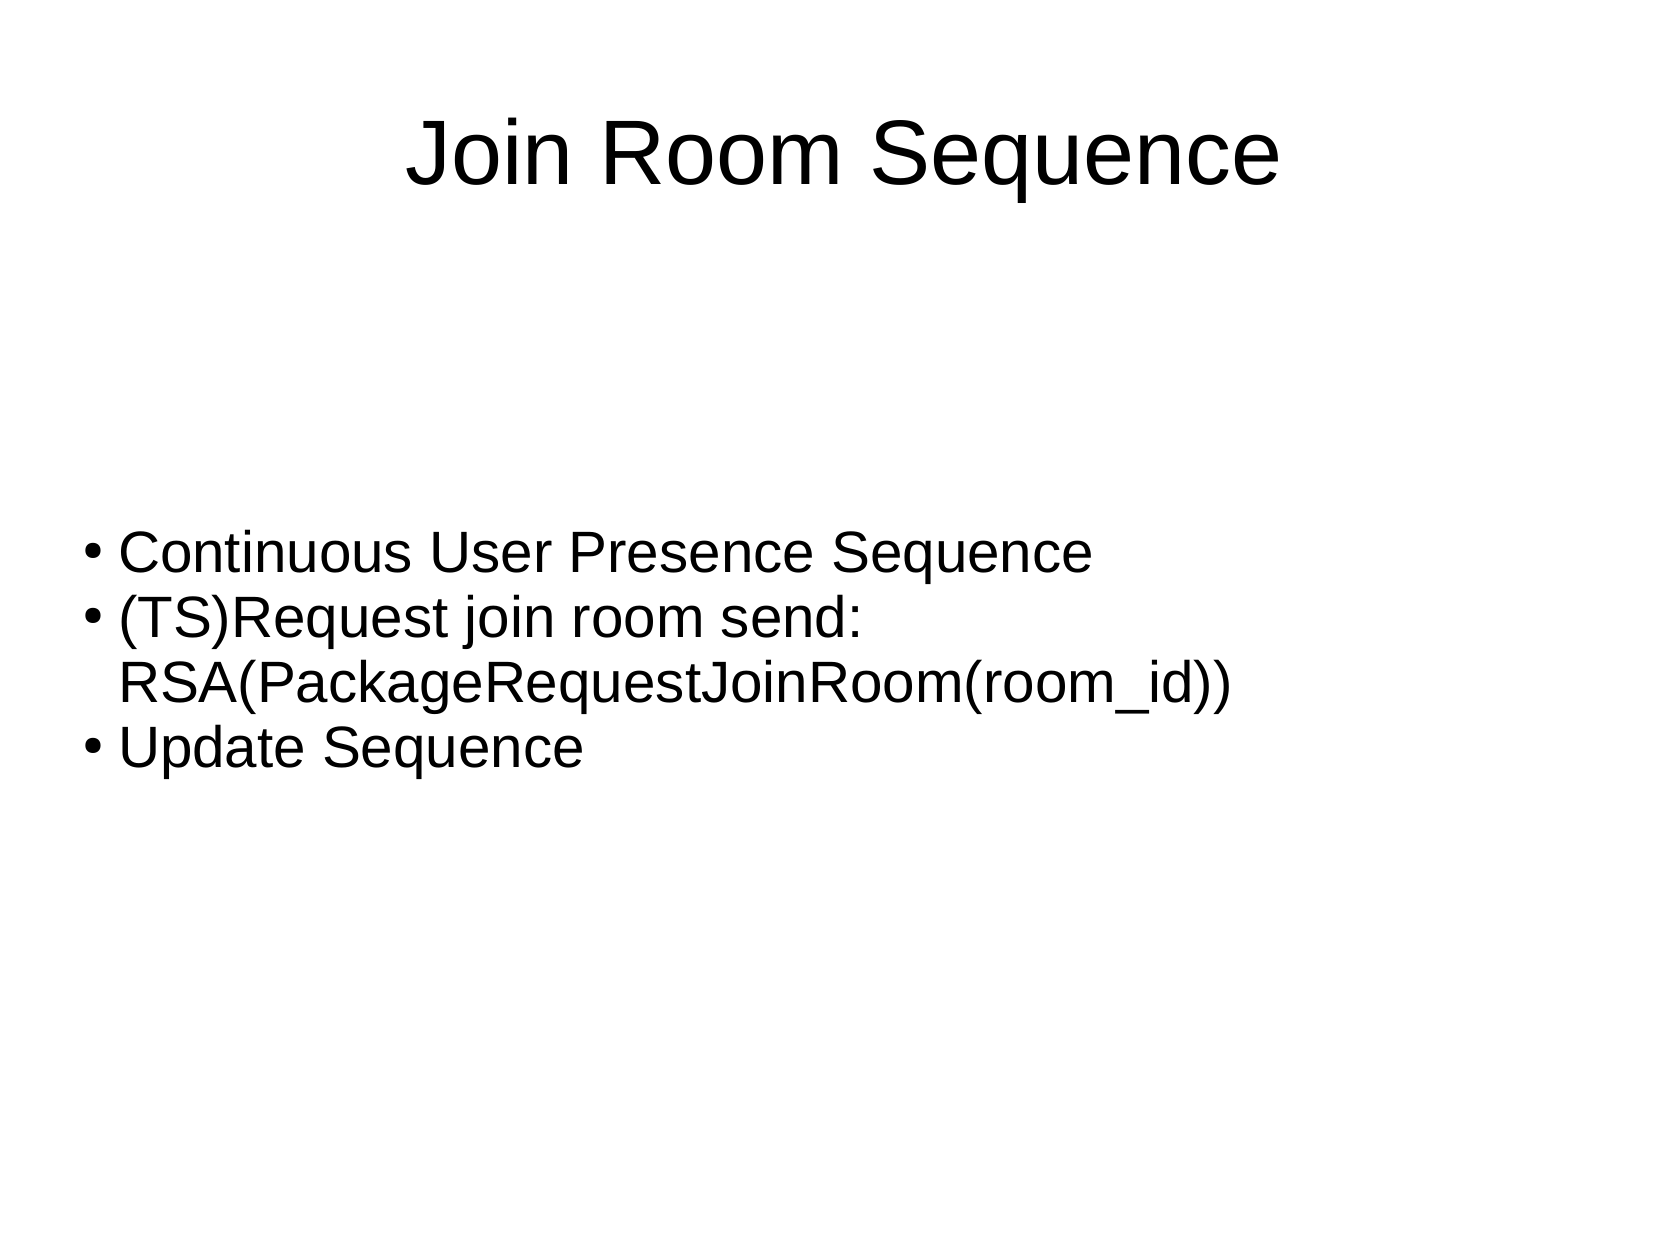

# Join Room Sequence
Continuous User Presence Sequence
(TS)Request join room send: RSA(PackageRequestJoinRoom(room_id))
Update Sequence